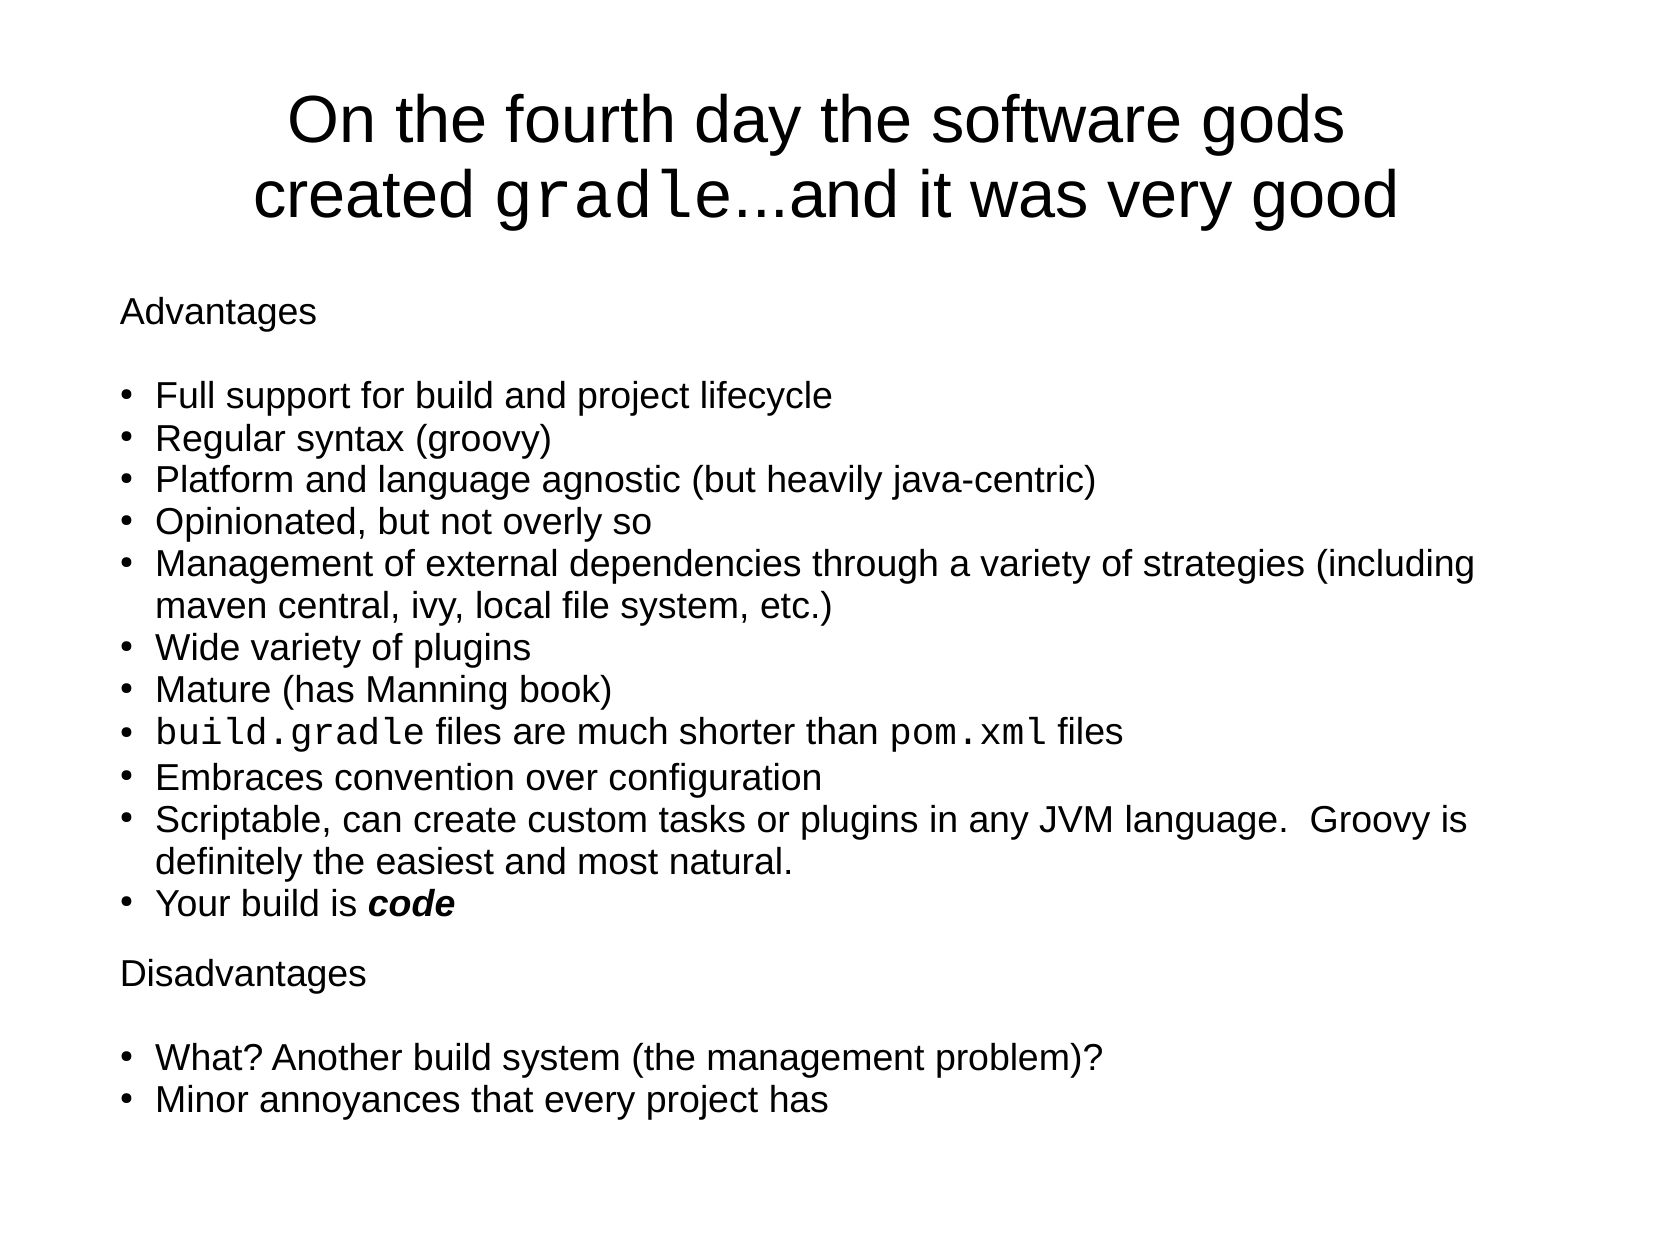

On the fourth day the software gods
created gradle...and it was very good
Advantages
Full support for build and project lifecycle
Regular syntax (groovy)
Platform and language agnostic (but heavily java-centric)
Opinionated, but not overly so
Management of external dependencies through a variety of strategies (including maven central, ivy, local file system, etc.)
Wide variety of plugins
Mature (has Manning book)
build.gradle files are much shorter than pom.xml files
Embraces convention over configuration
Scriptable, can create custom tasks or plugins in any JVM language. Groovy is definitely the easiest and most natural.
Your build is code
Disadvantages
What? Another build system (the management problem)?
Minor annoyances that every project has